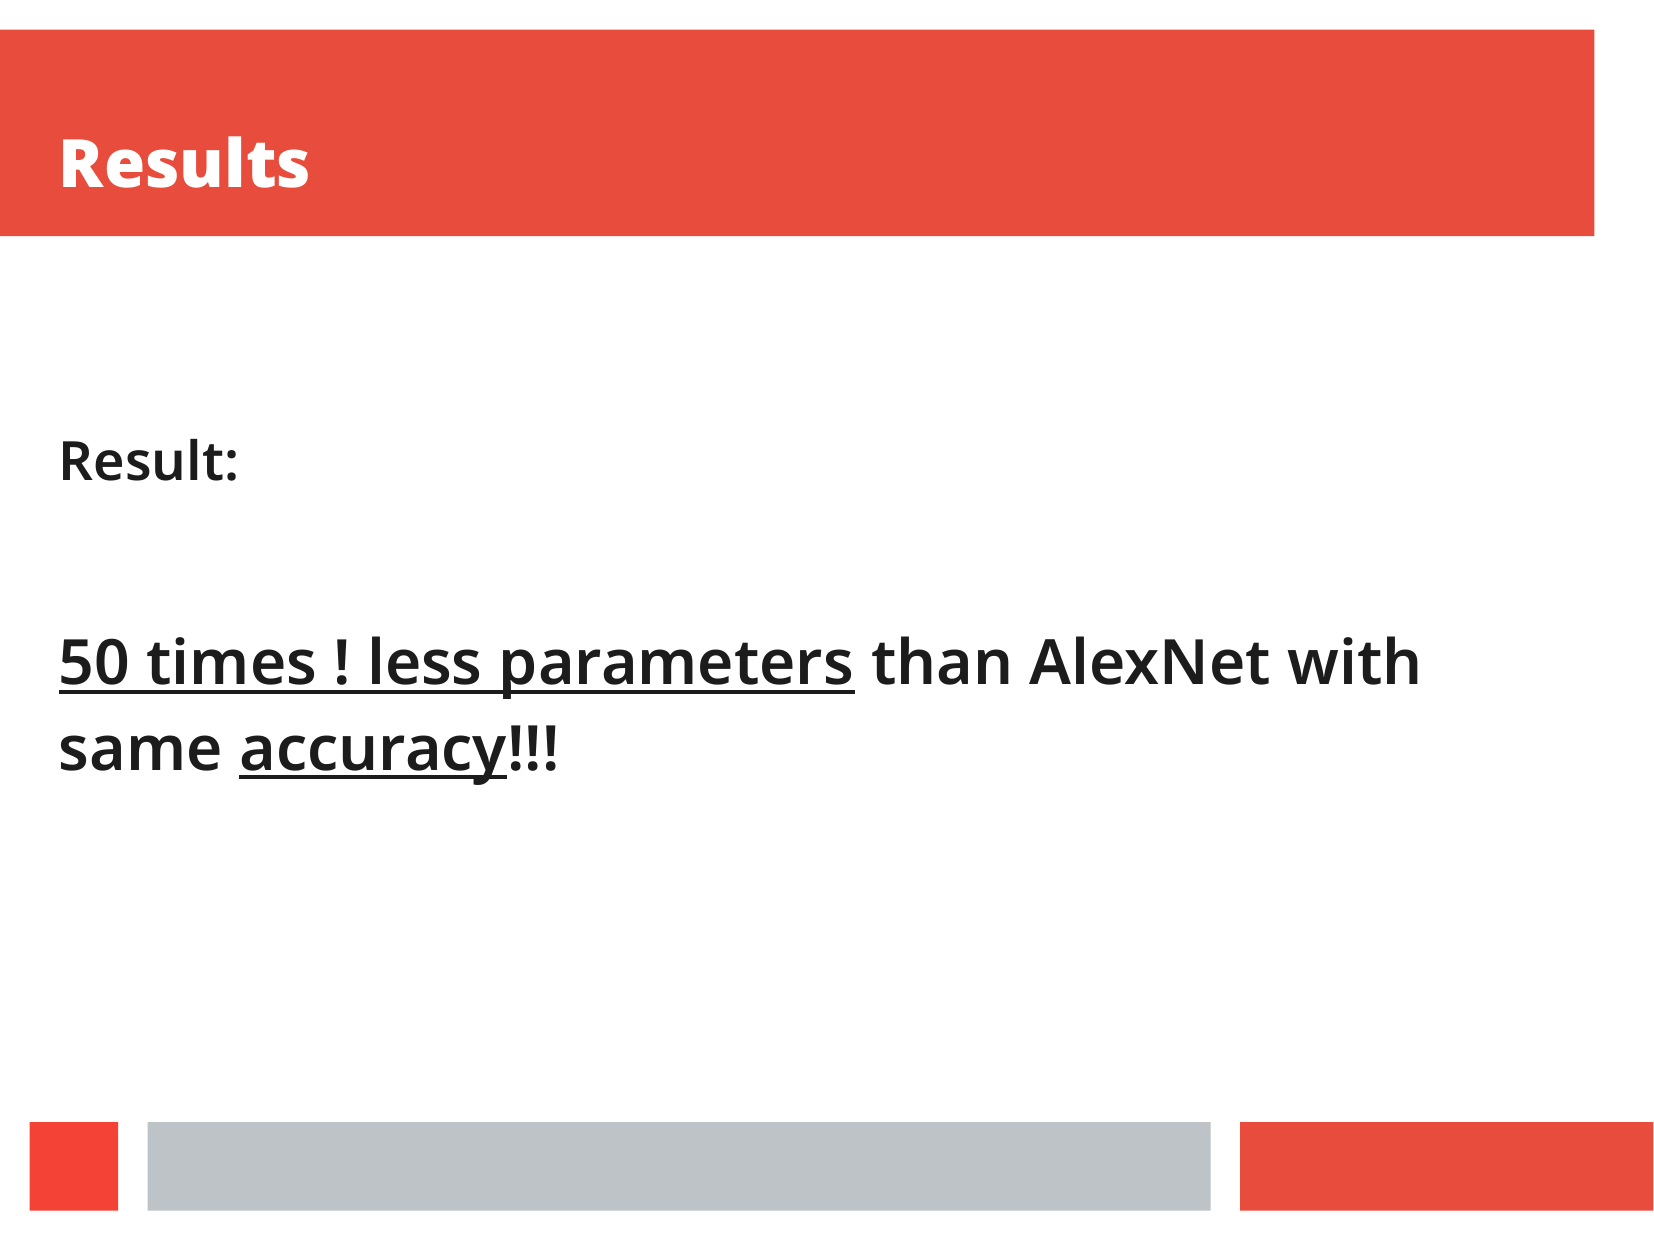

# Results
Result:
50 times ! less parameters than AlexNet with same accuracy!!!